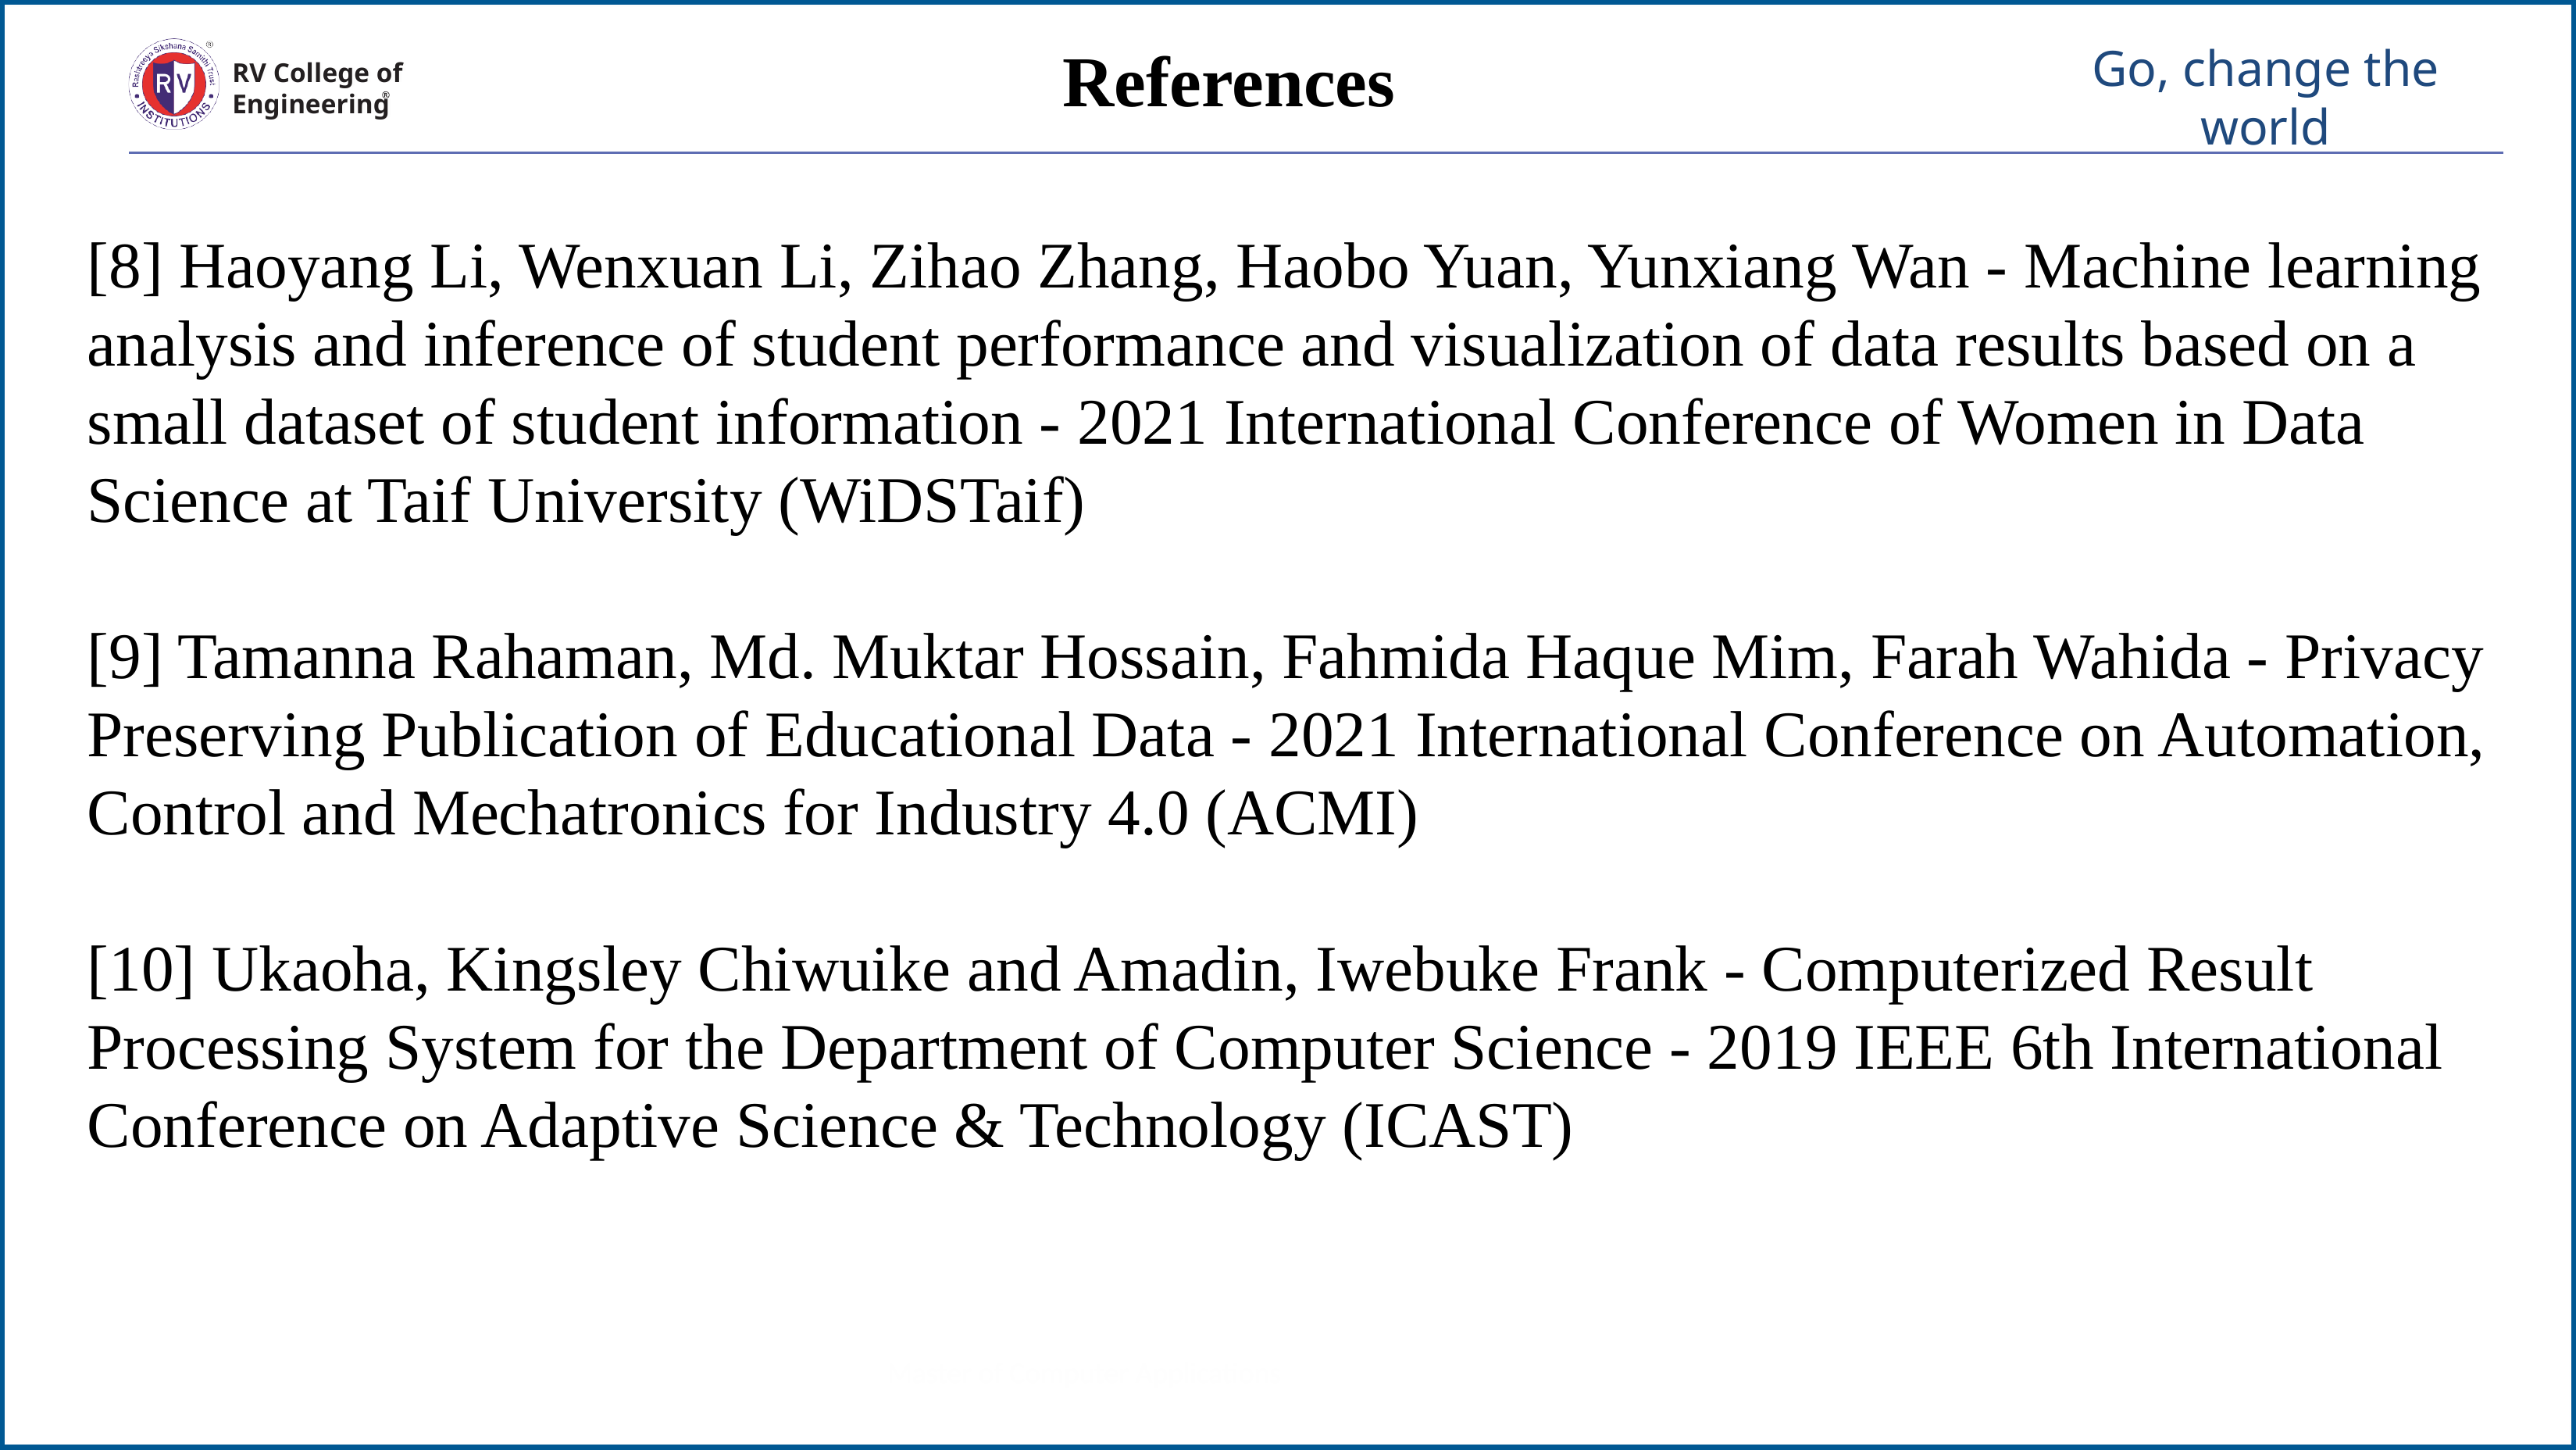

References
# Go, change the world
RV College of
Engineering
[8] Haoyang Li, Wenxuan Li, Zihao Zhang, Haobo Yuan, Yunxiang Wan - Machine learning analysis and inference of student performance and visualization of data results based on a small dataset of student information - 2021 International Conference of Women in Data Science at Taif University (WiDSTaif)
[9] Tamanna Rahaman, Md. Muktar Hossain, Fahmida Haque Mim, Farah Wahida - Privacy Preserving Publication of Educational Data - 2021 International Conference on Automation, Control and Mechatronics for Industry 4.0 (ACMI)
[10] Ukaoha, Kingsley Chiwuike and Amadin, Iwebuke Frank - Computerized Result Processing System for the Department of Computer Science - 2019 IEEE 6th International Conference on Adaptive Science & Technology (ICAST)